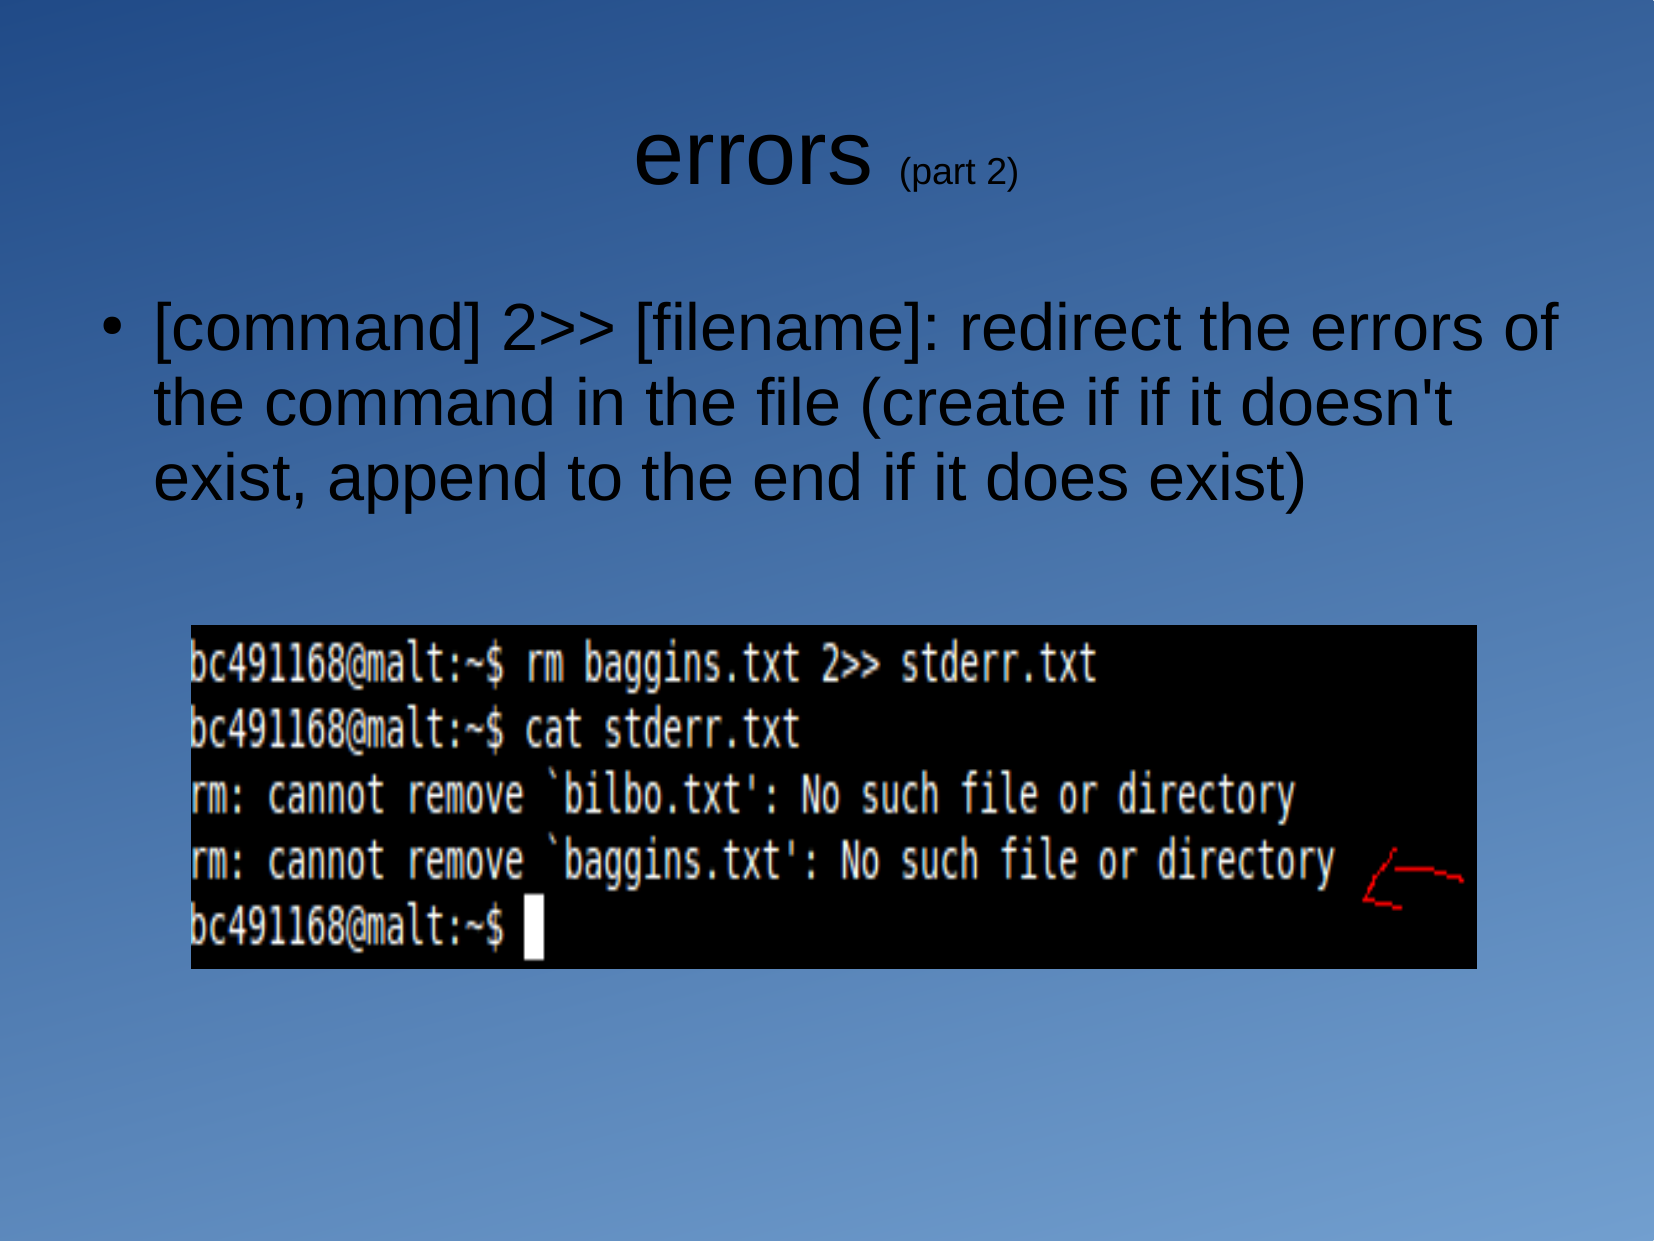

# errors (part 2)
[command] 2>> [filename]: redirect the errors of the command in the file (create if if it doesn't exist, append to the end if it does exist)